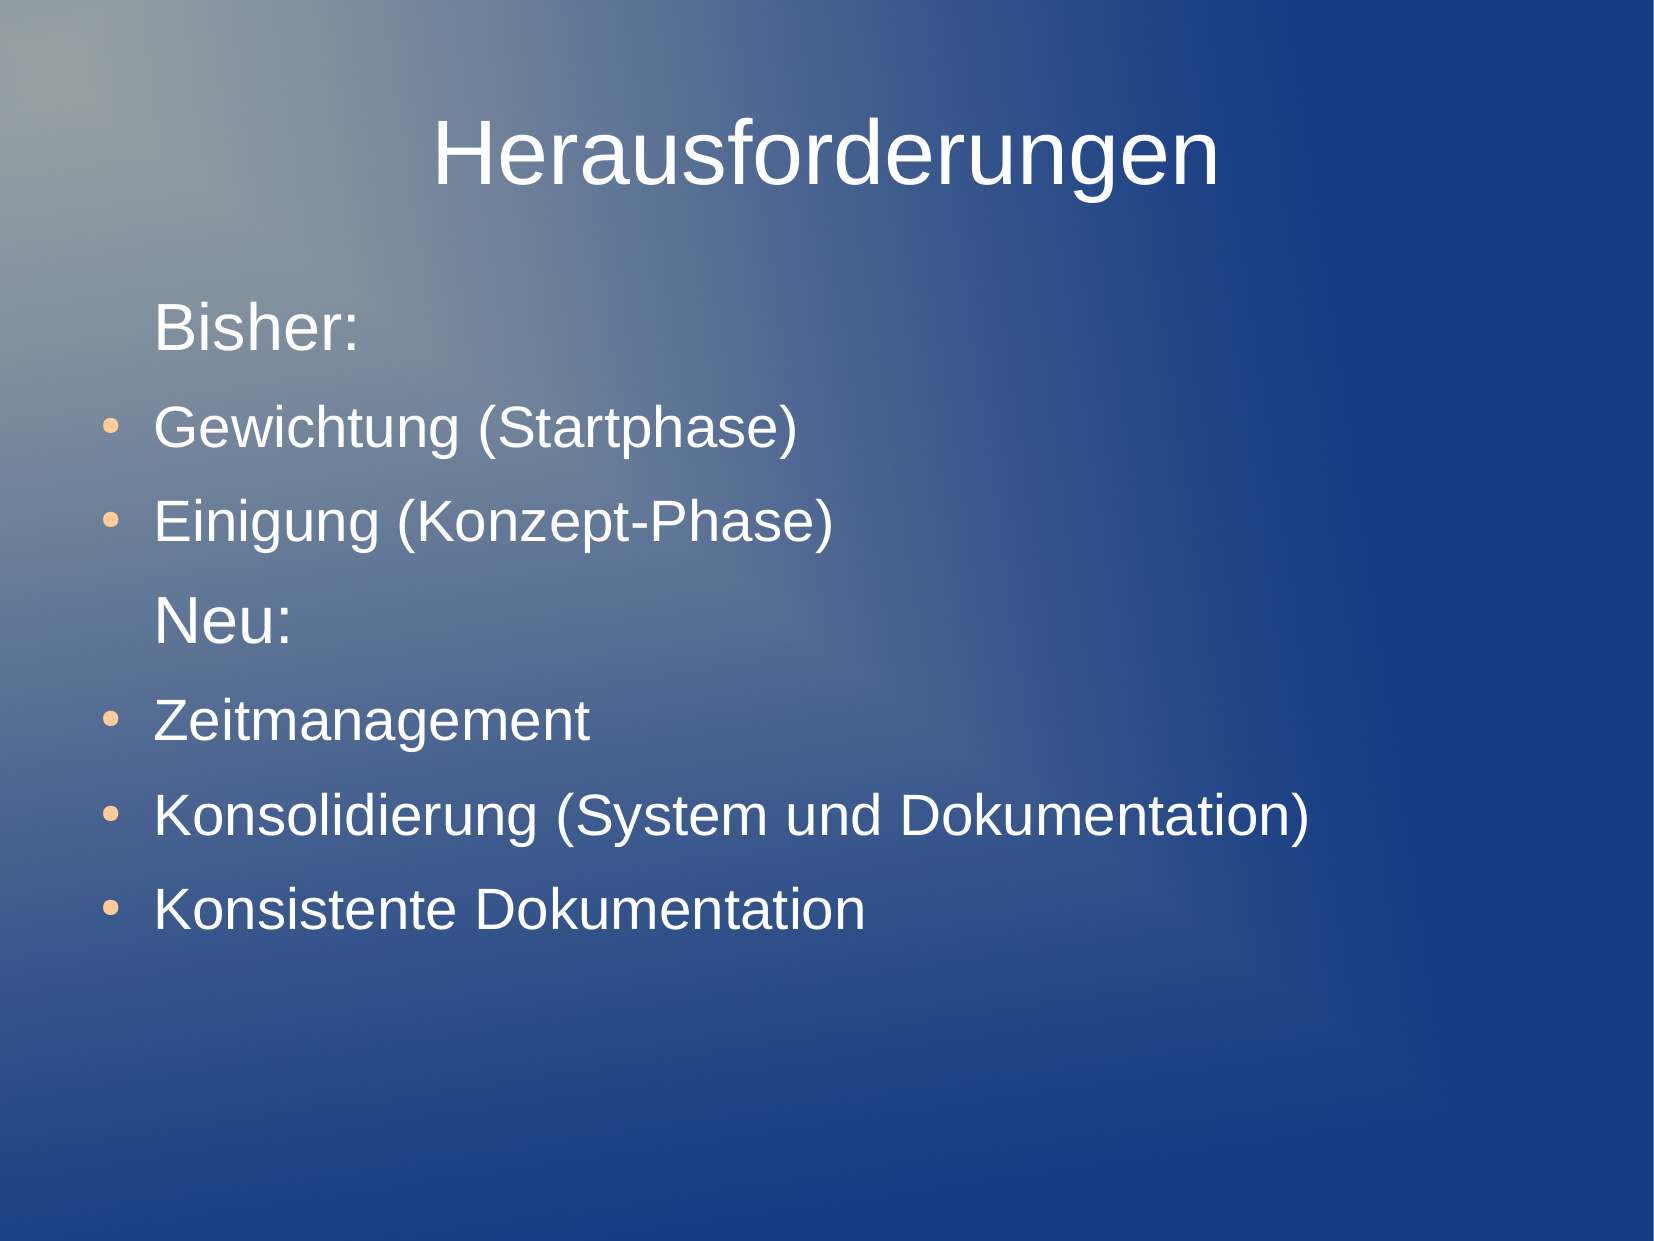

# Herausforderungen
Bisher:
Gewichtung (Startphase)
Einigung (Konzept-Phase)
Neu:
Zeitmanagement
Konsolidierung (System und Dokumentation)
Konsistente Dokumentation